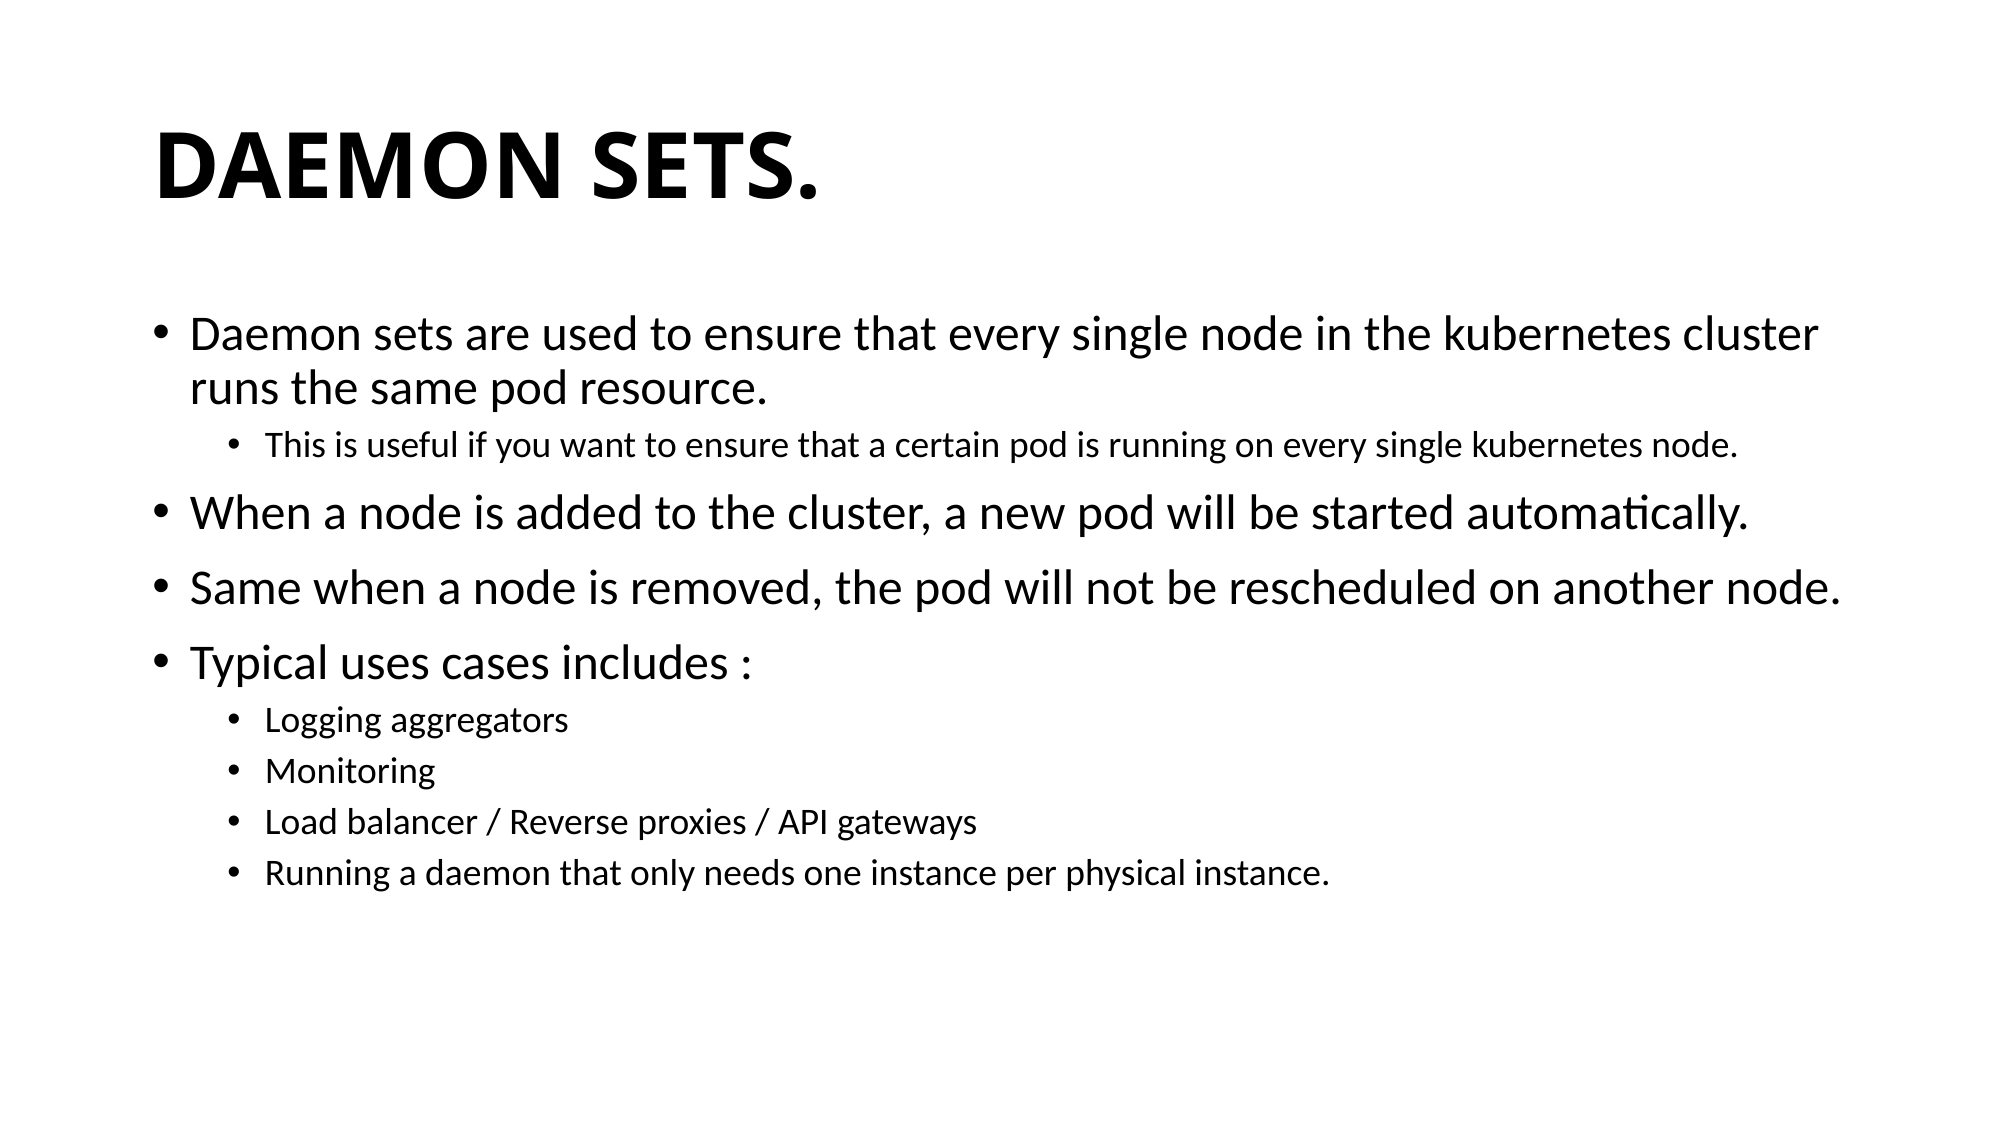

# DAEMON SETS.
Daemon sets are used to ensure that every single node in the kubernetes cluster runs the same pod resource.
This is useful if you want to ensure that a certain pod is running on every single kubernetes node.
When a node is added to the cluster, a new pod will be started automatically.
Same when a node is removed, the pod will not be rescheduled on another node.
Typical uses cases includes :
Logging aggregators
Monitoring
Load balancer / Reverse proxies / API gateways
Running a daemon that only needs one instance per physical instance.